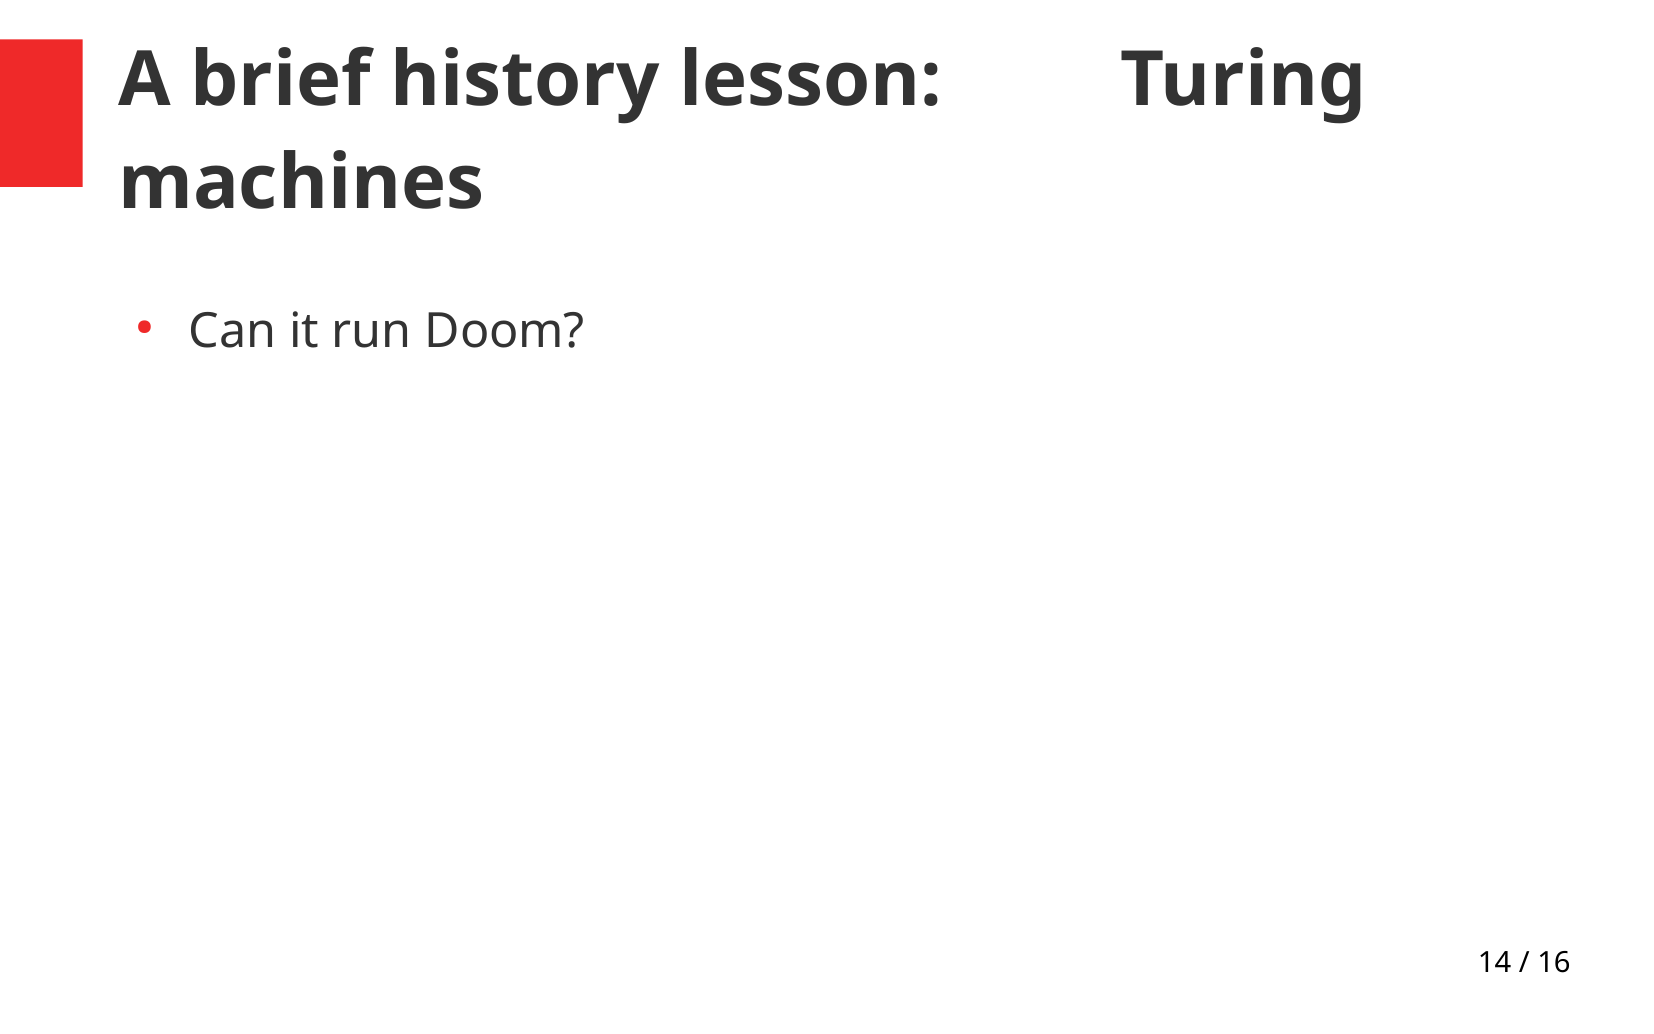

# A brief history lesson: Turing machines
Can it run Doom?
14